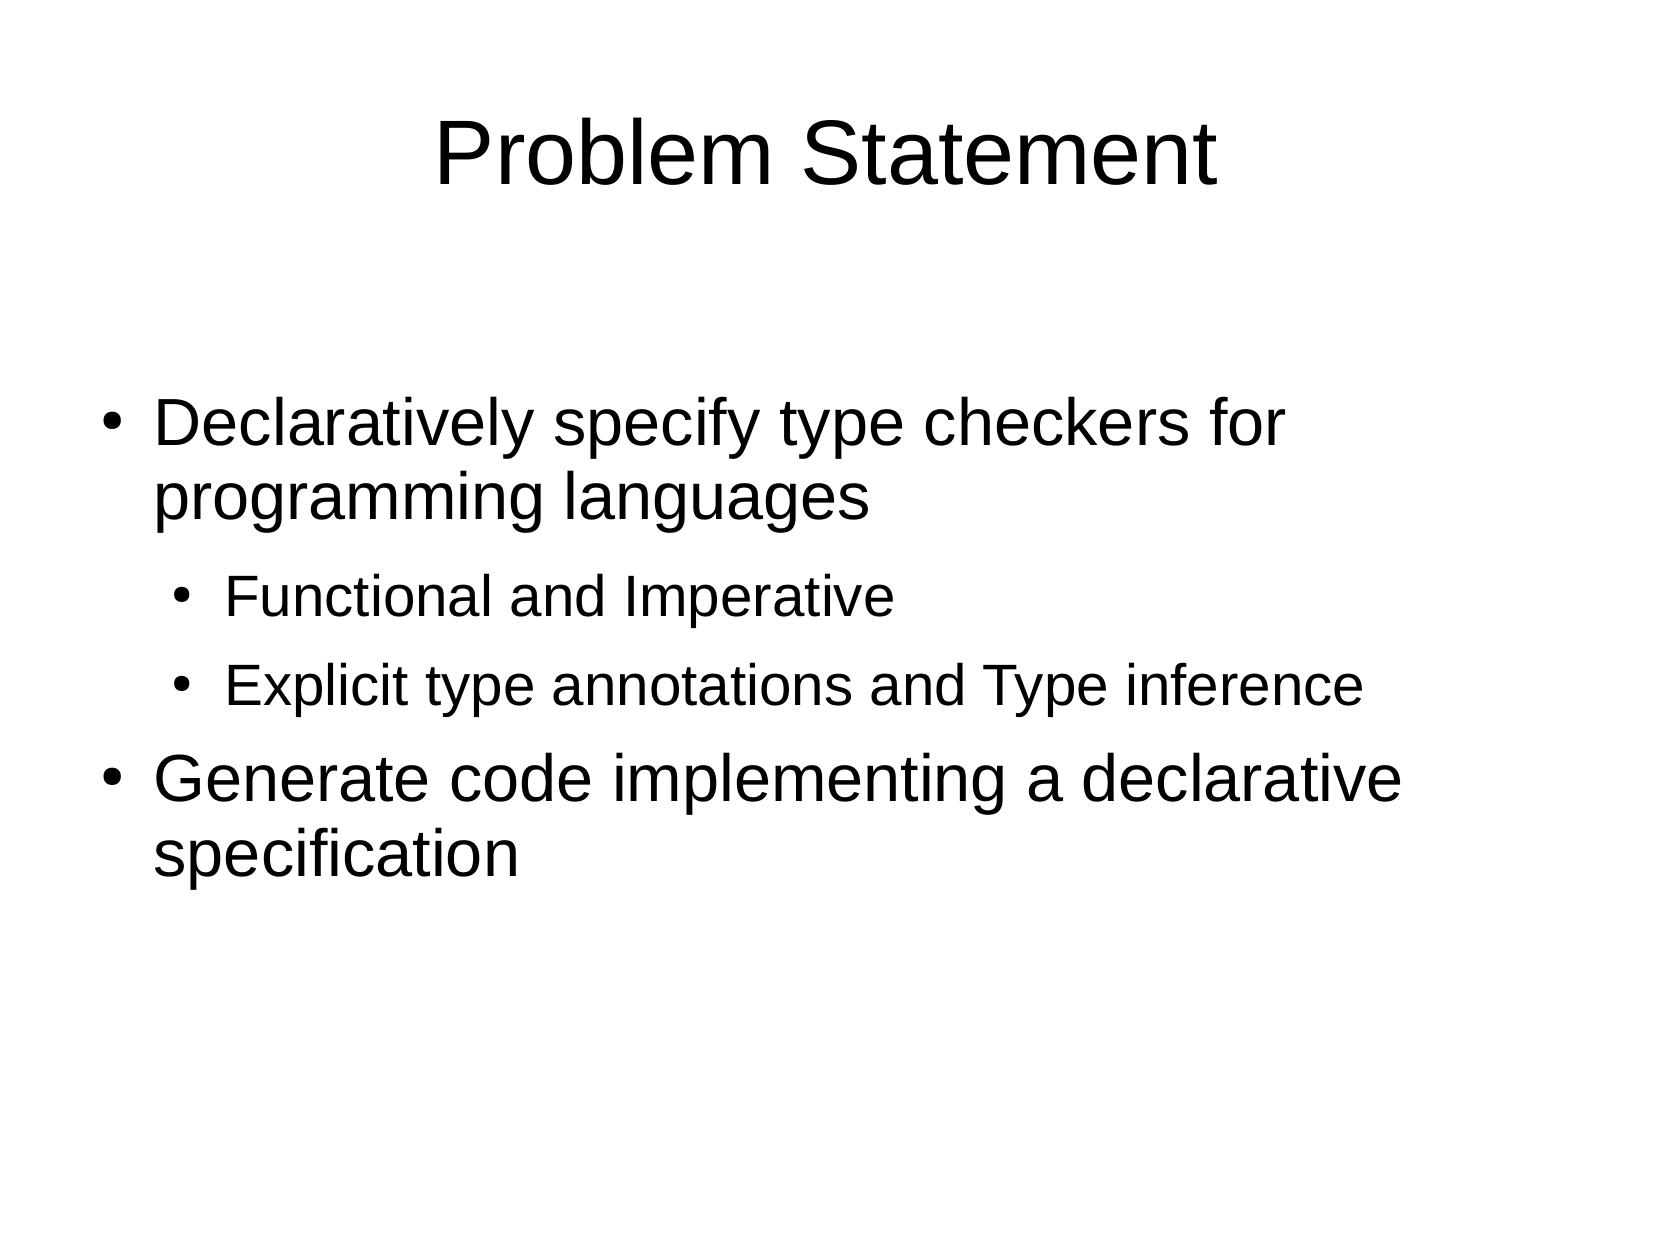

# Problem Statement
Declaratively specify type checkers for programming languages
Functional and Imperative
Explicit type annotations and Type inference
Generate code implementing a declarative specification